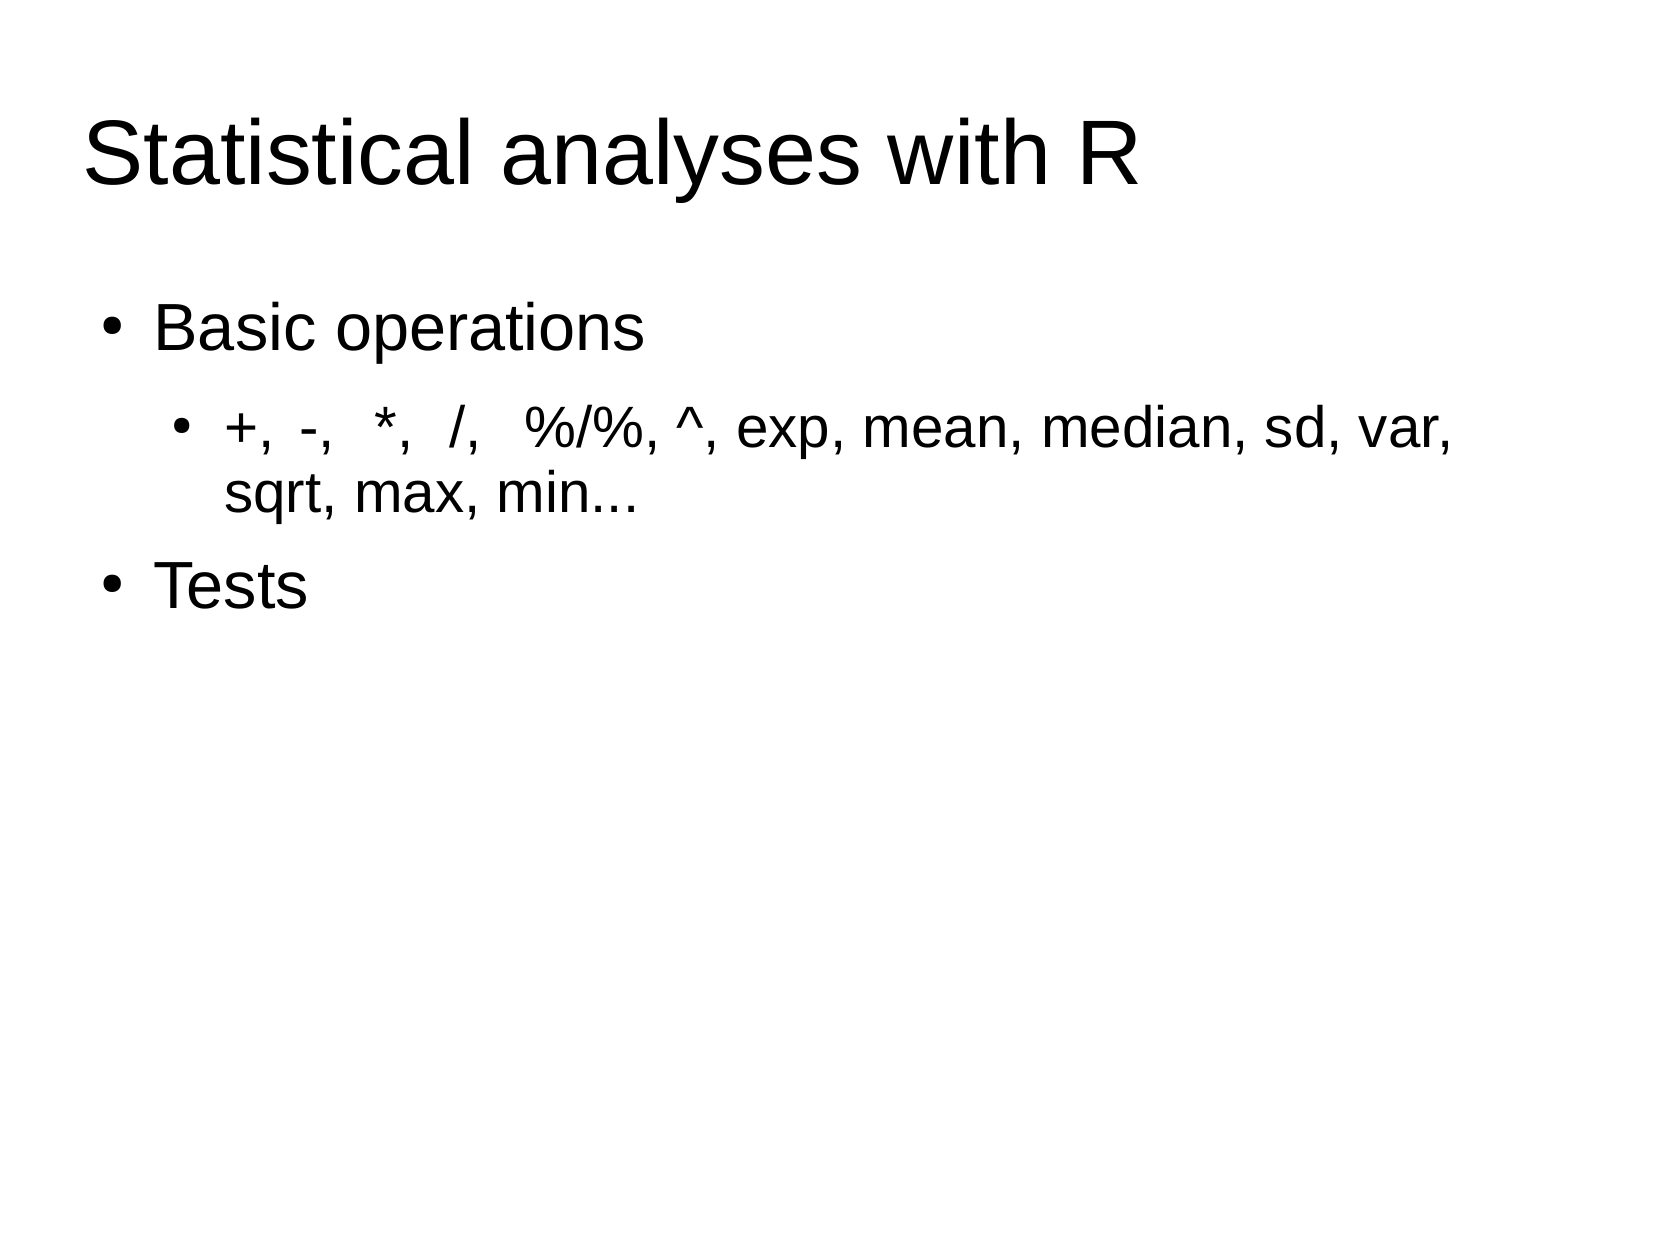

# Statistical analyses with R
Basic operations
+,	-,	*,	/,	%/%, ^, exp, mean, median, sd, var, sqrt, max, min...
Tests